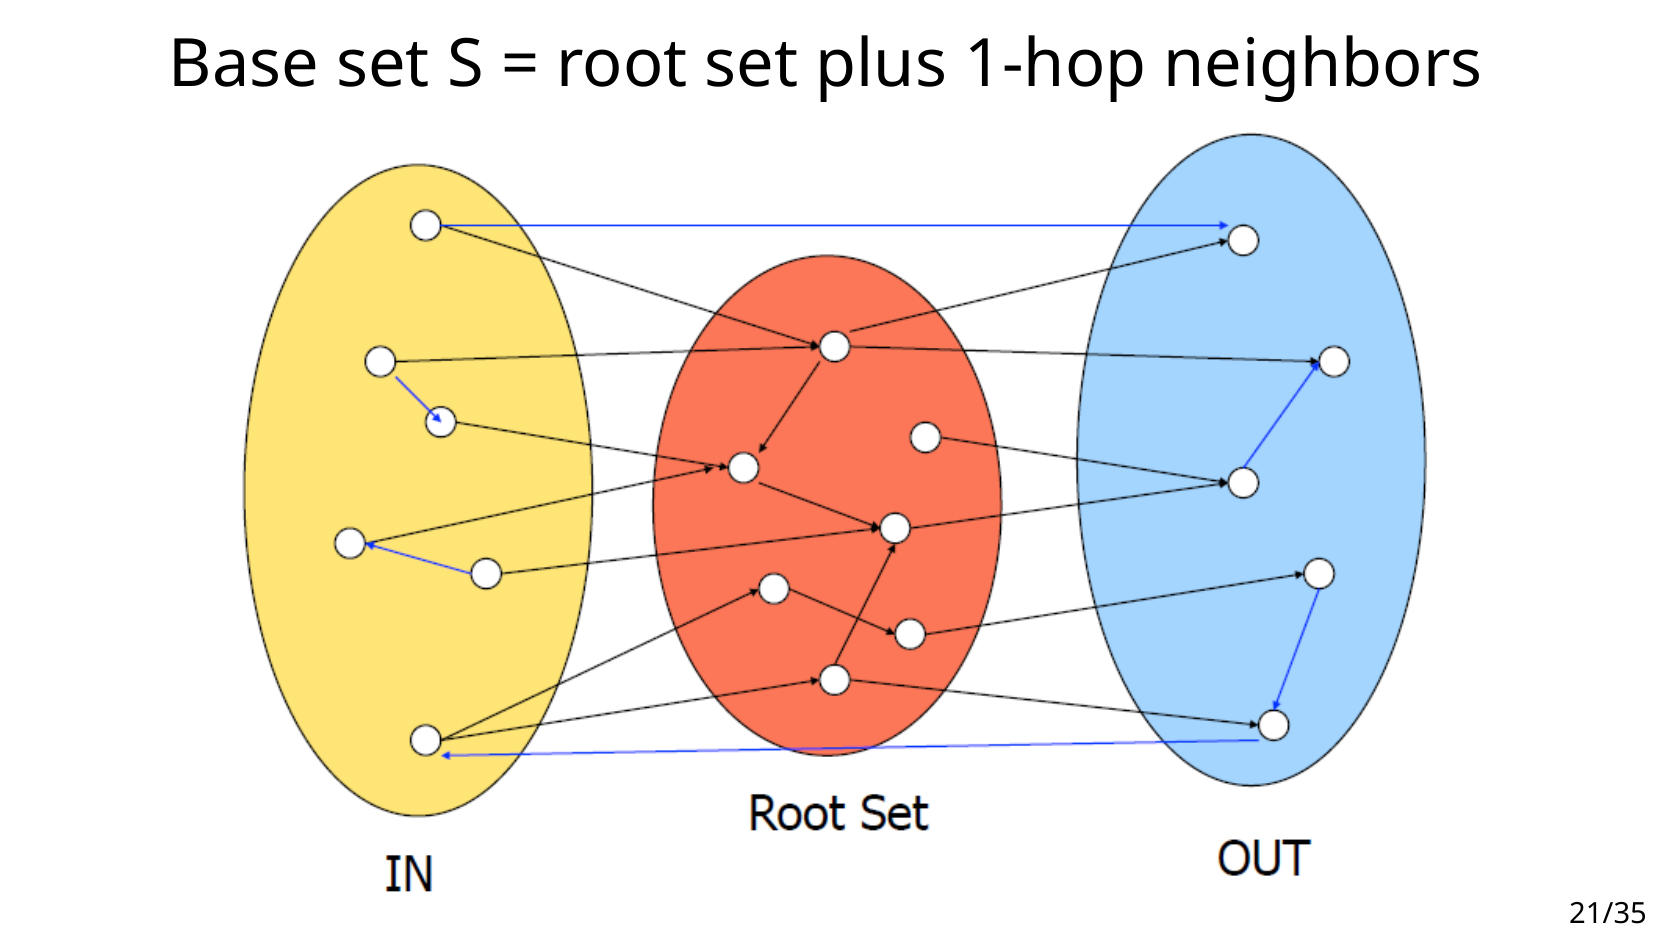

# Base set S = root set plus 1-hop neighbors
21
Base set S is expected to be small and topically focused.